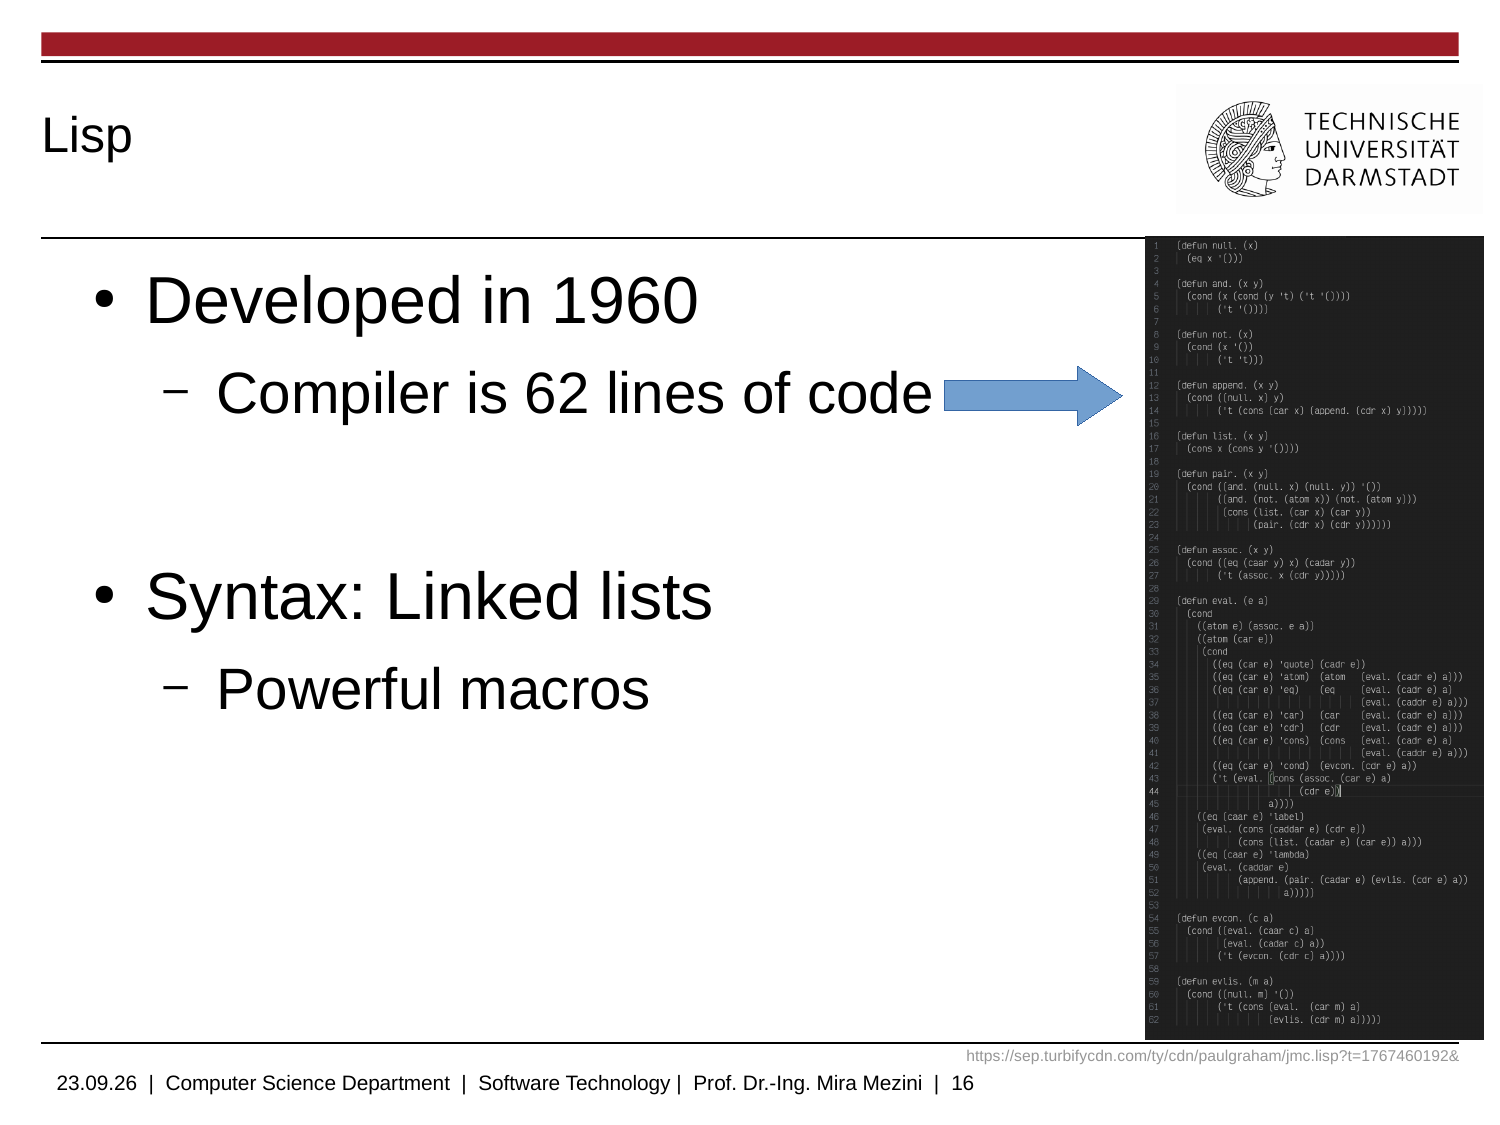

# Lisp
Developed in 1960
Compiler is 62 lines of code
Syntax: Linked lists
Powerful macros
https://sep.turbifycdn.com/ty/cdn/paulgraham/jmc.lisp?t=1767460192&